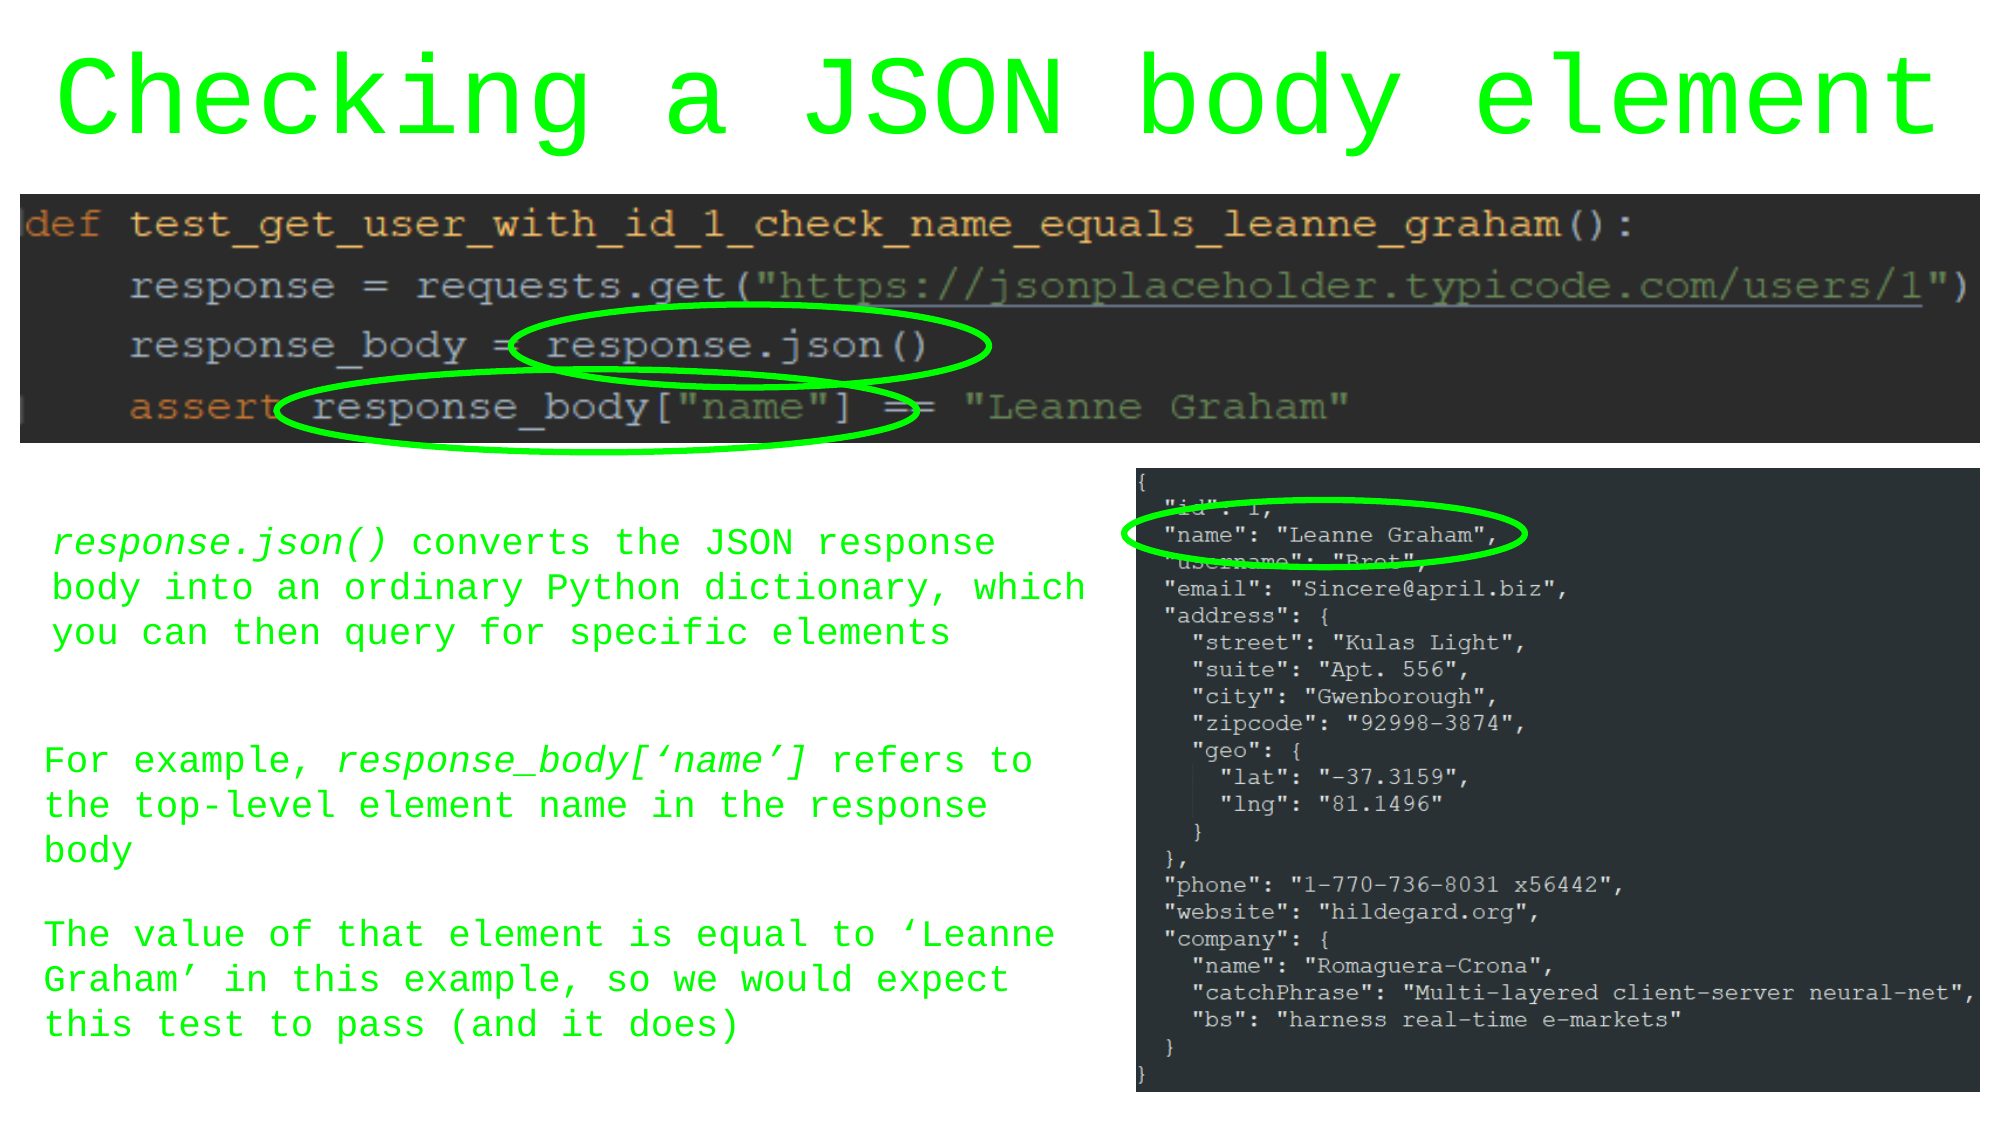

# Checking a JSON body element
response.json() converts the JSON response body into an ordinary Python dictionary, which you can then query for specific elements
For example, response_body[‘name’] refers to the top-level element name in the response body
The value of that element is equal to ‘Leanne Graham’ in this example, so we would expect this test to pass (and it does)